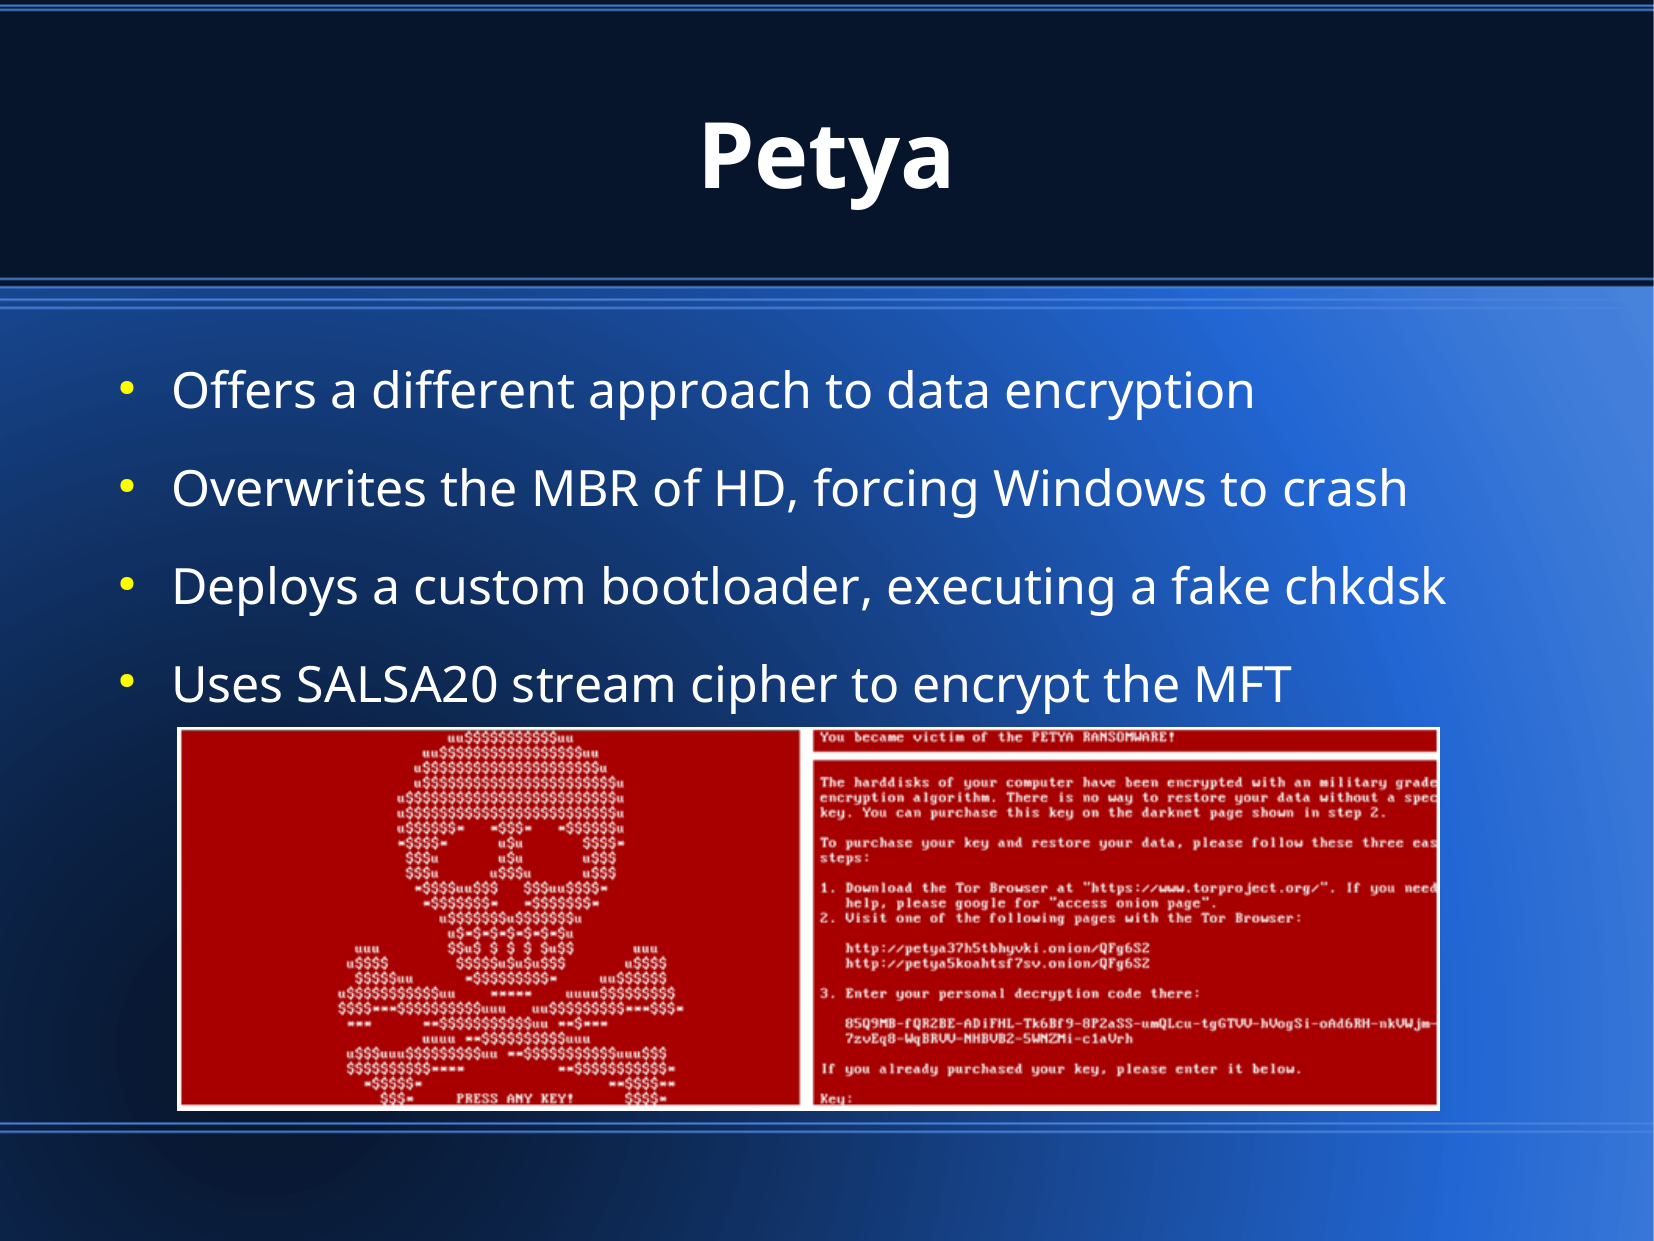

# Petya
Offers a different approach to data encryption
Overwrites the MBR of HD, forcing Windows to crash
Deploys a custom bootloader, executing a fake chkdsk
Uses SALSA20 stream cipher to encrypt the MFT